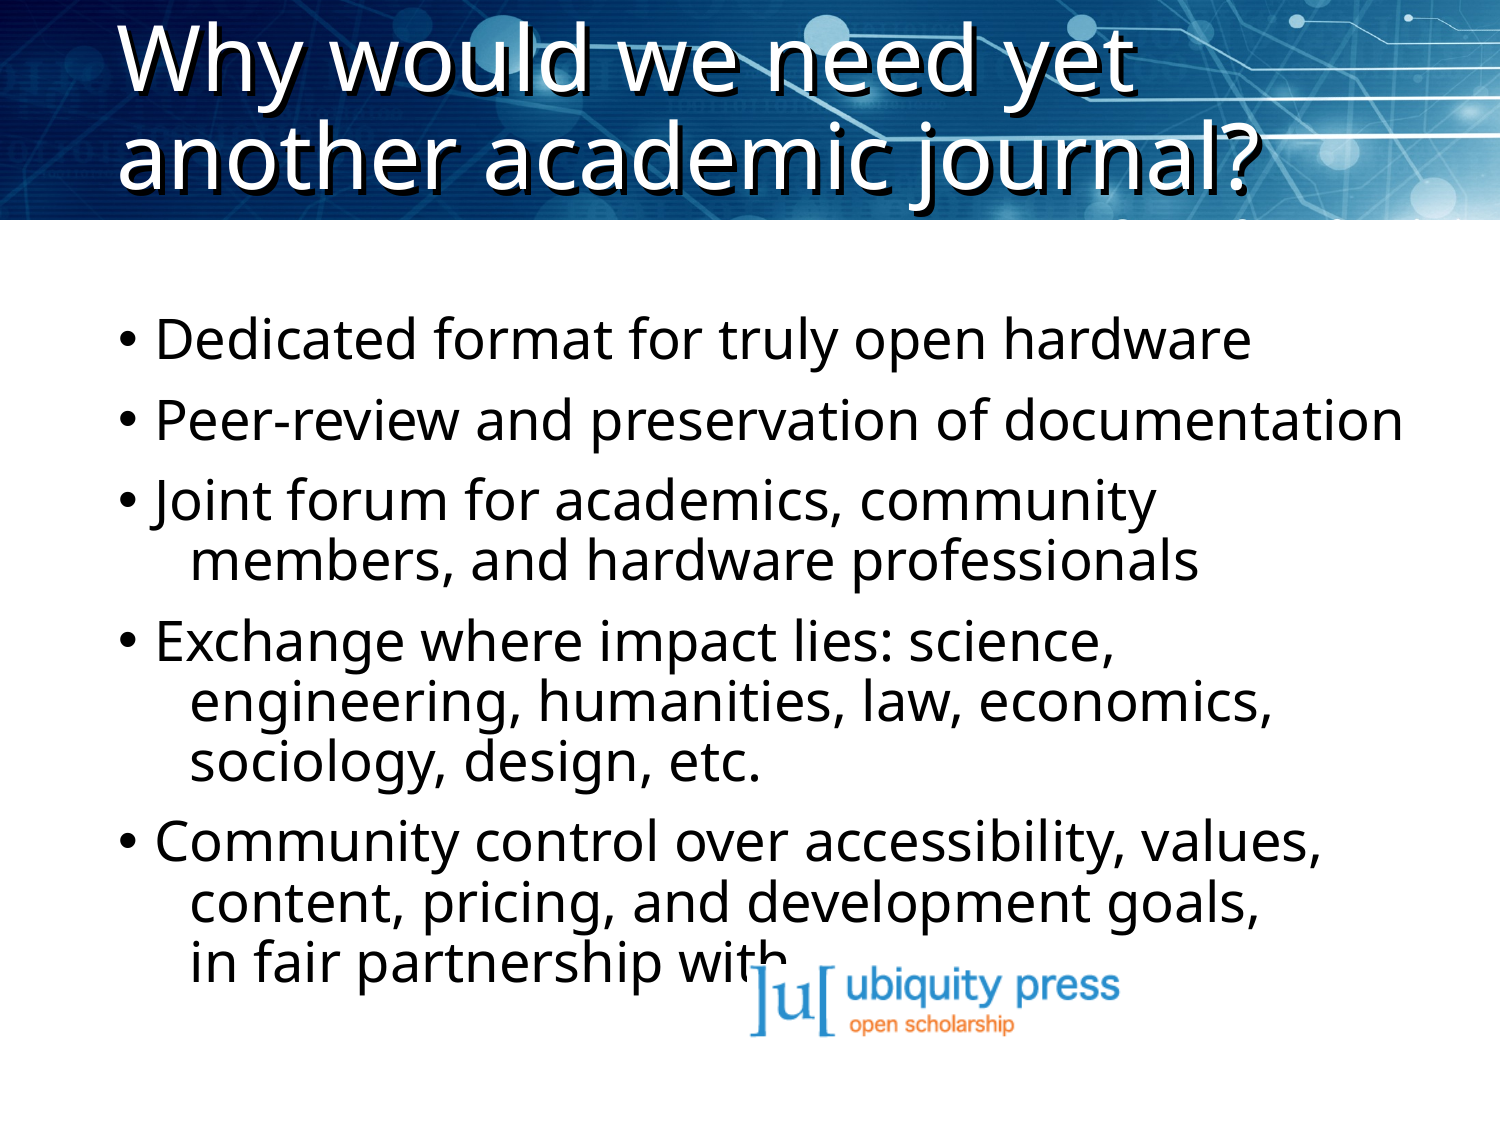

# Why would we need yet another academic journal?
Dedicated format for truly open hardware
Peer-review and preservation of documentation
Joint forum for academics, community members, and hardware professionals
Exchange where impact lies: science, engineering, humanities, law, economics, sociology, design, etc.
Community control over accessibility, values, content, pricing, and development goals,
in fair partnership with